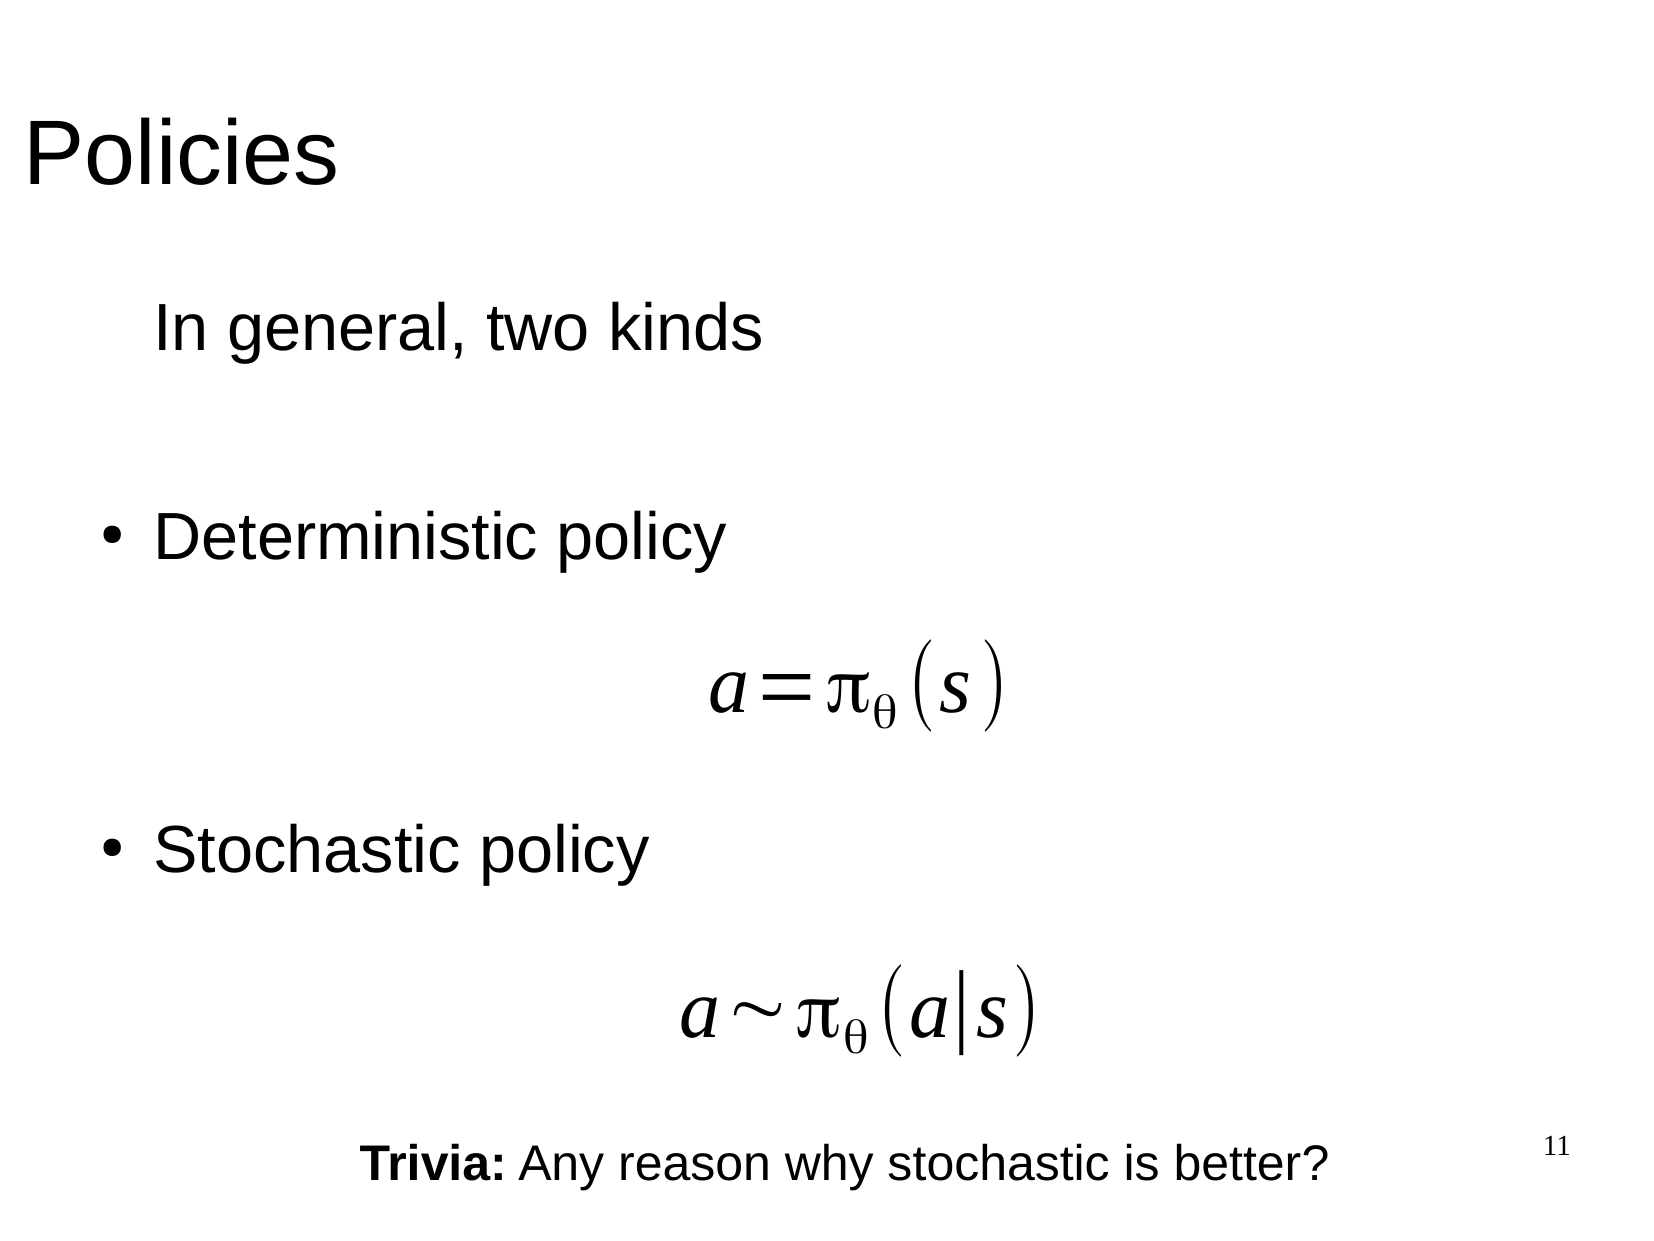

# Policies
In general, two kinds
Deterministic policy
Stochastic policy
Trivia: Any reason why stochastic is better?
11